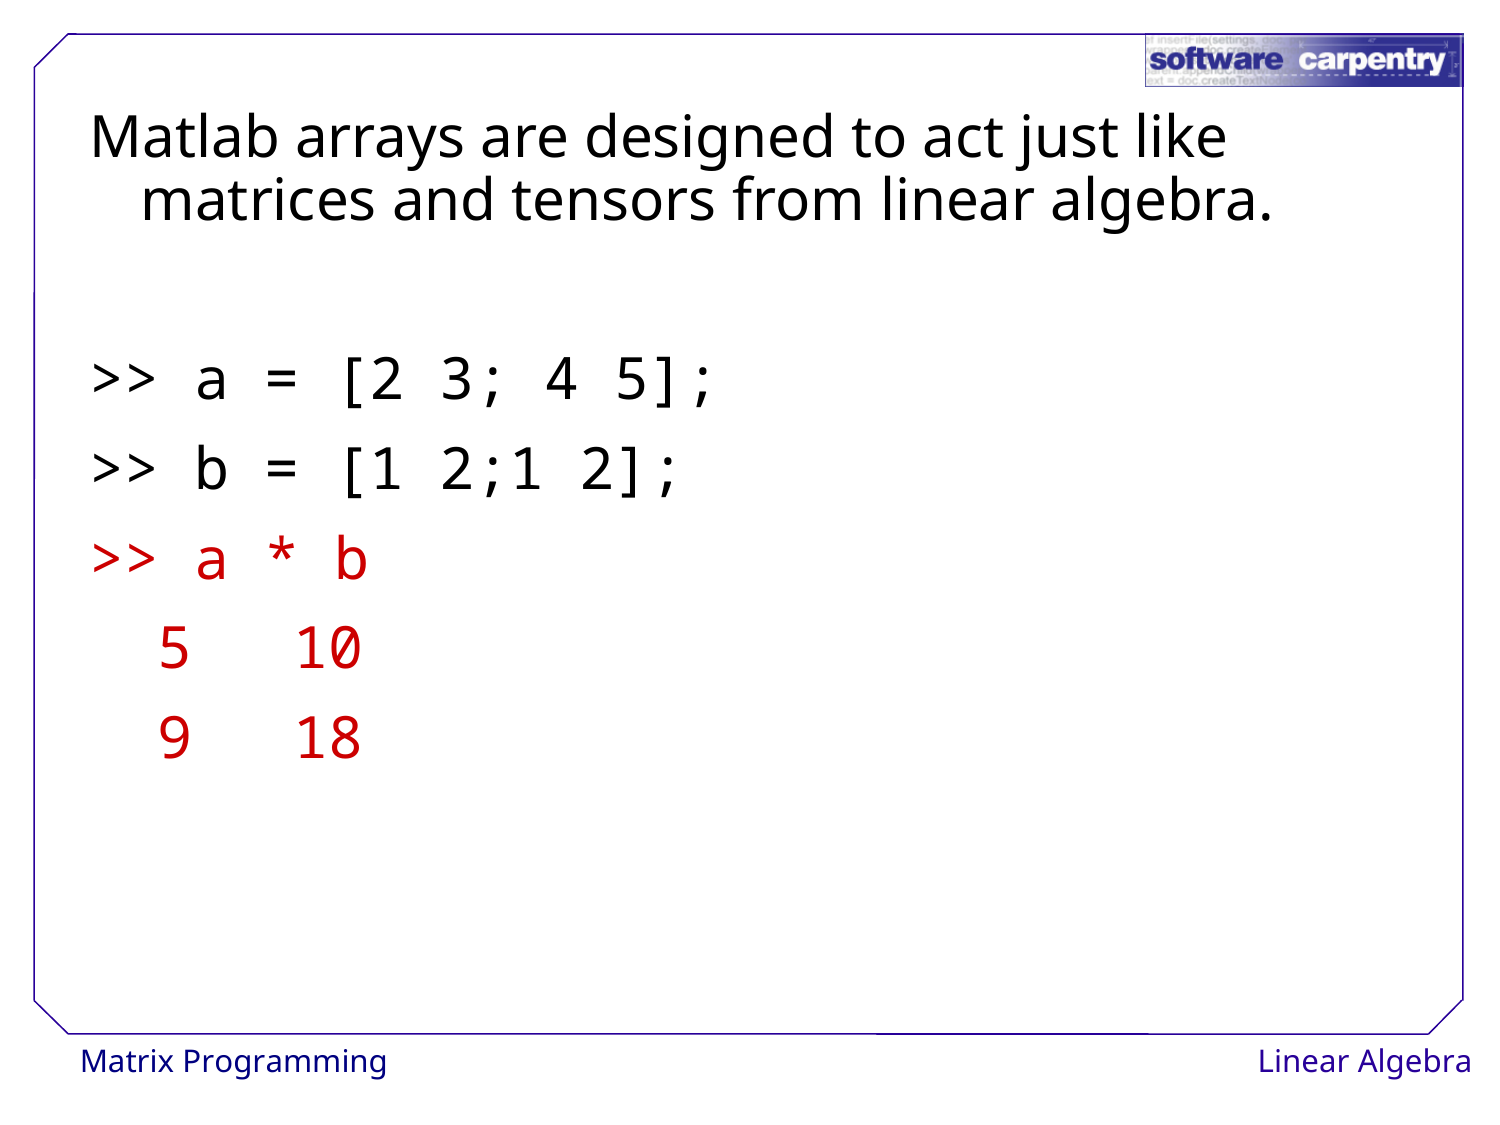

# Matlab arrays are designed to act just like matrices and tensors from linear algebra.
>> a = [2 3; 4 5];
>> b = [1 2;1 2];
>> a * b
		5		10
		9		18